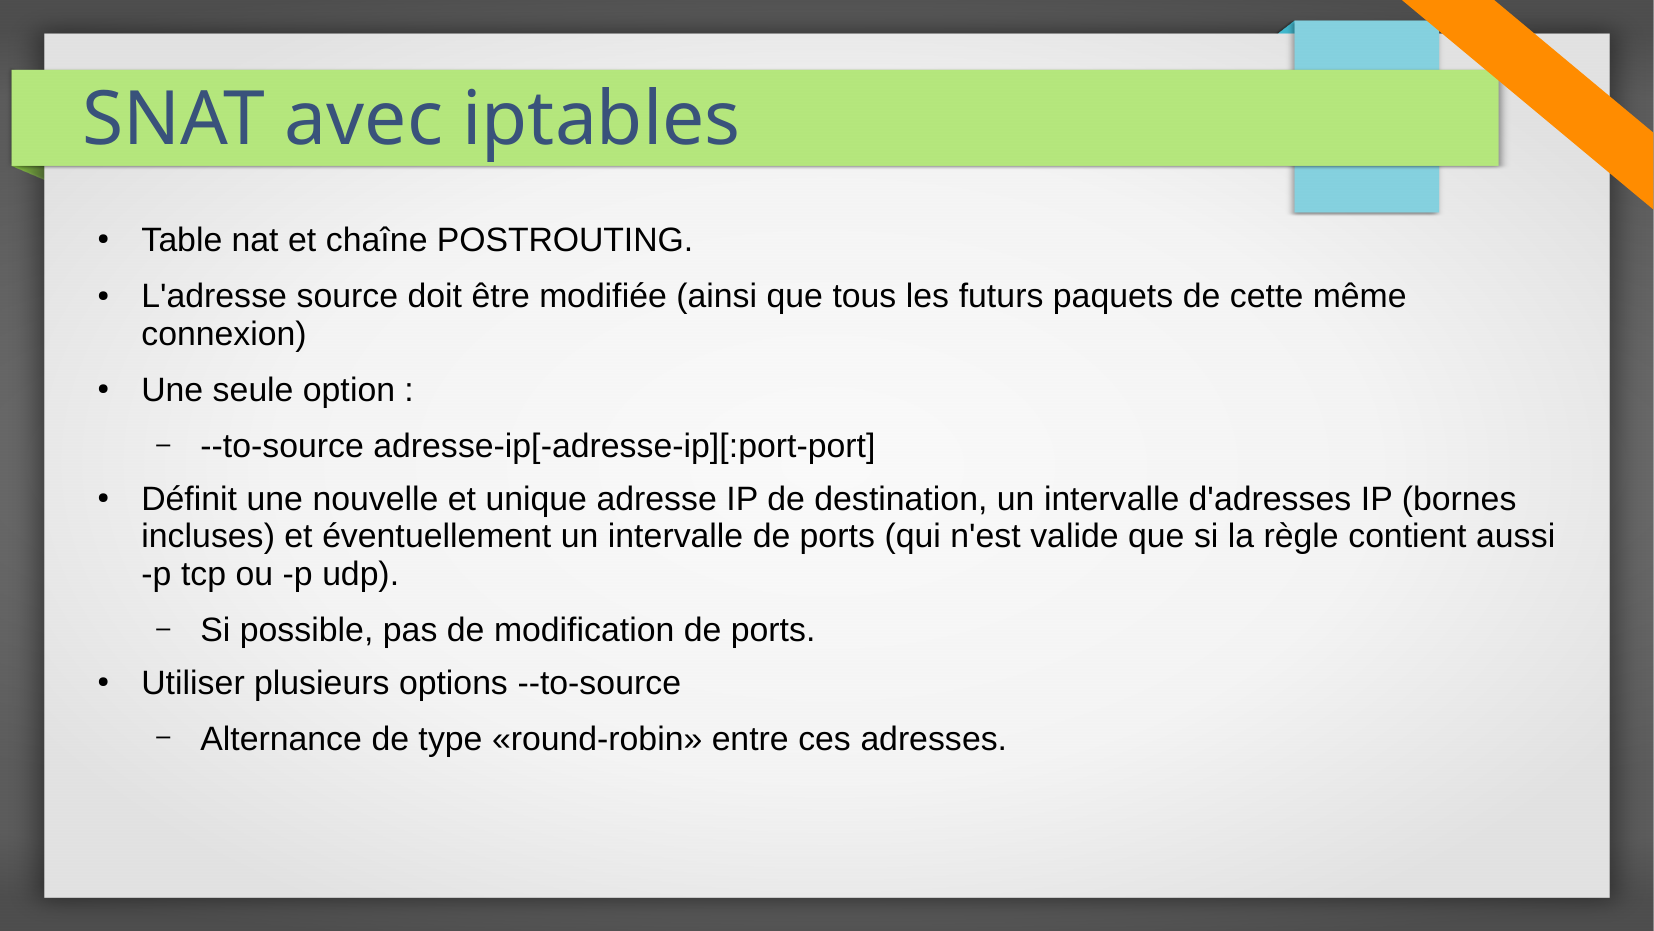

# SNAT avec iptables
Table nat et chaîne POSTROUTING.
L'adresse source doit être modifiée (ainsi que tous les futurs paquets de cette même connexion)
Une seule option :
--to-source adresse-ip[-adresse-ip][:port-port]
Définit une nouvelle et unique adresse IP de destination, un intervalle d'adresses IP (bornes incluses) et éventuellement un intervalle de ports (qui n'est valide que si la règle contient aussi -p tcp ou -p udp).
Si possible, pas de modification de ports.
Utiliser plusieurs options --to-source
Alternance de type «round-robin» entre ces adresses.